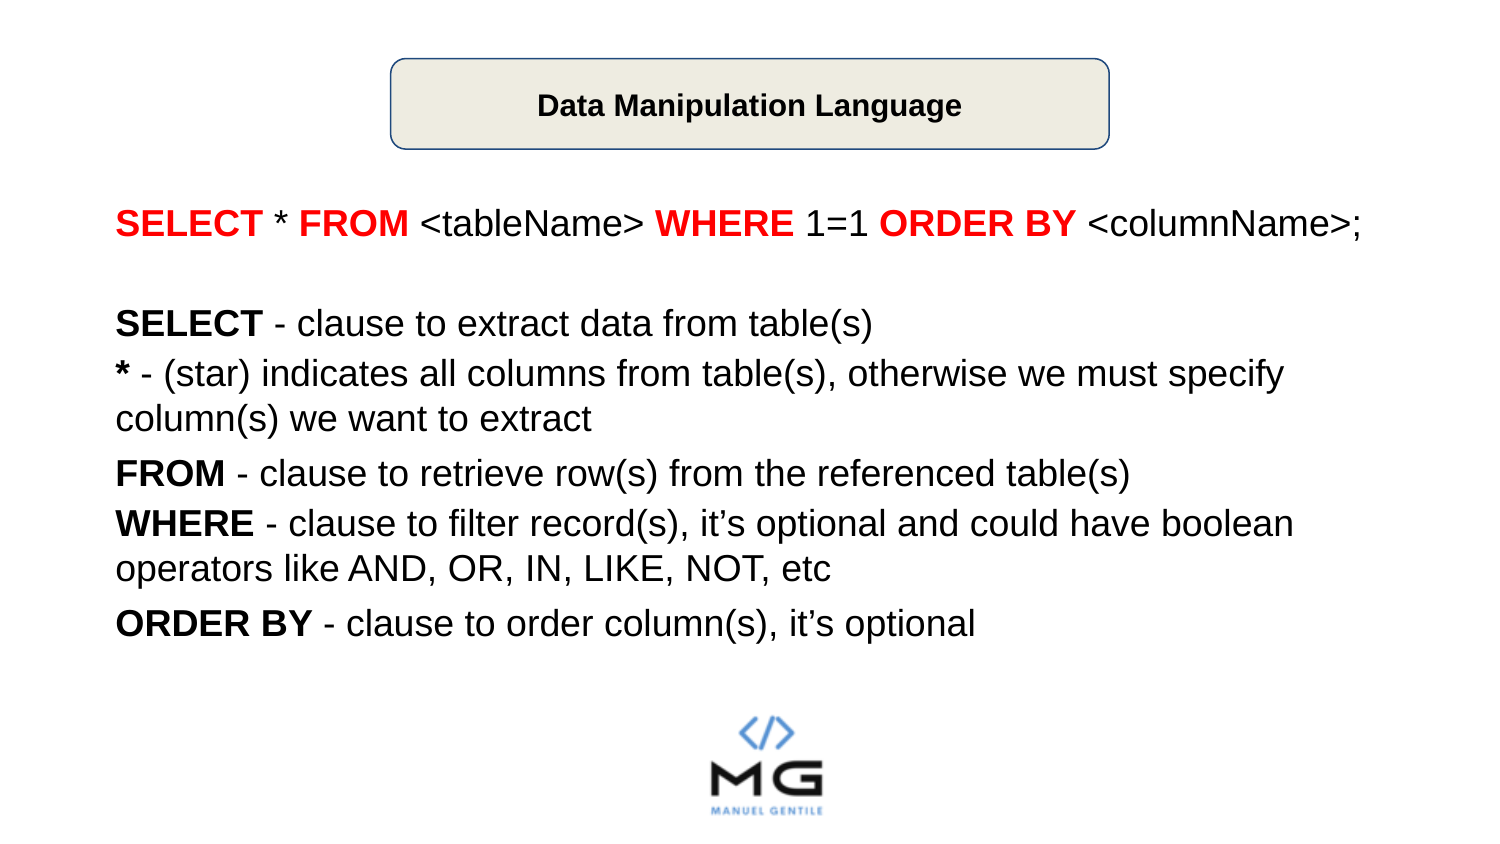

Data Manipulation Language
SELECT * FROM <tableName> WHERE 1=1 ORDER BY <columnName>;
SELECT - clause to extract data from table(s)
* - (star) indicates all columns from table(s), otherwise we must specify column(s) we want to extract
FROM - clause to retrieve row(s) from the referenced table(s)
WHERE - clause to filter record(s), it’s optional and could have boolean operators like AND, OR, IN, LIKE, NOT, etc
ORDER BY - clause to order column(s), it’s optional